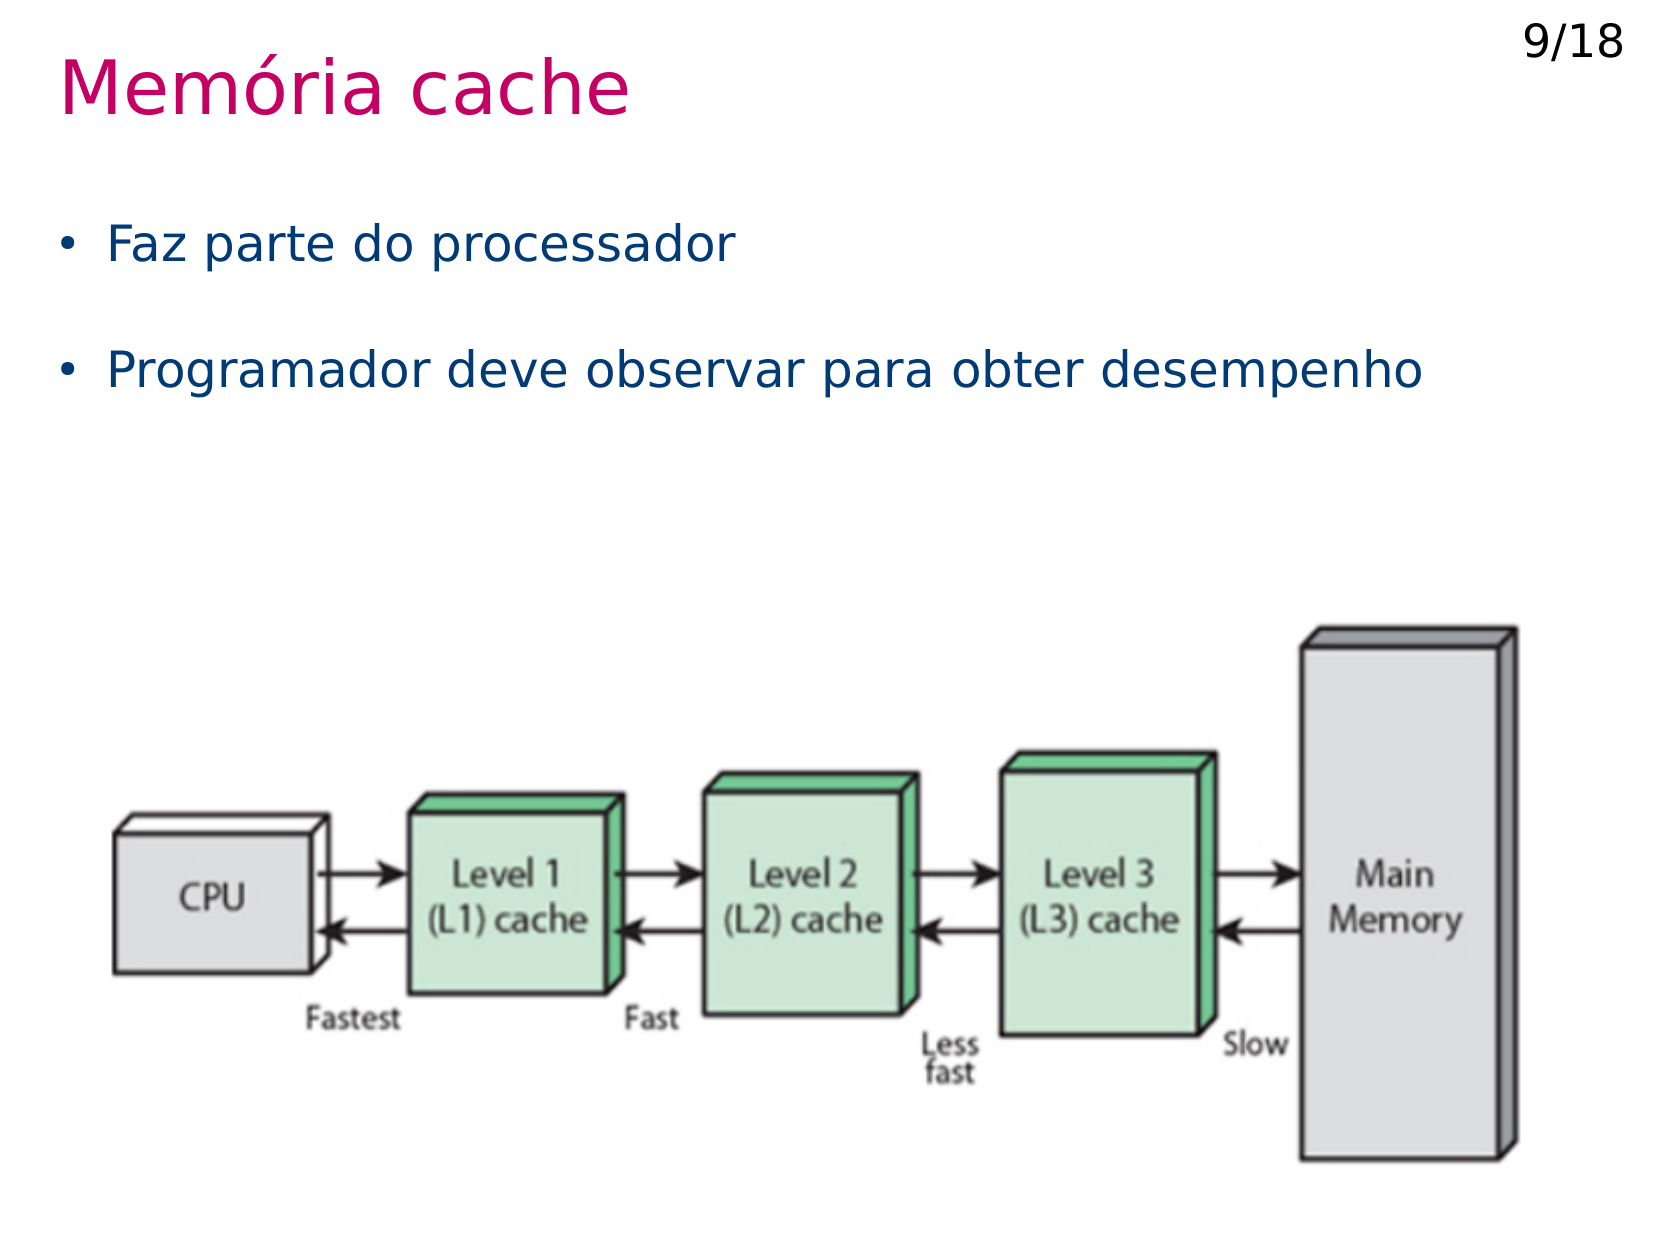

9
# Memória cache
Faz parte do processador
Programador deve observar para obter desempenho